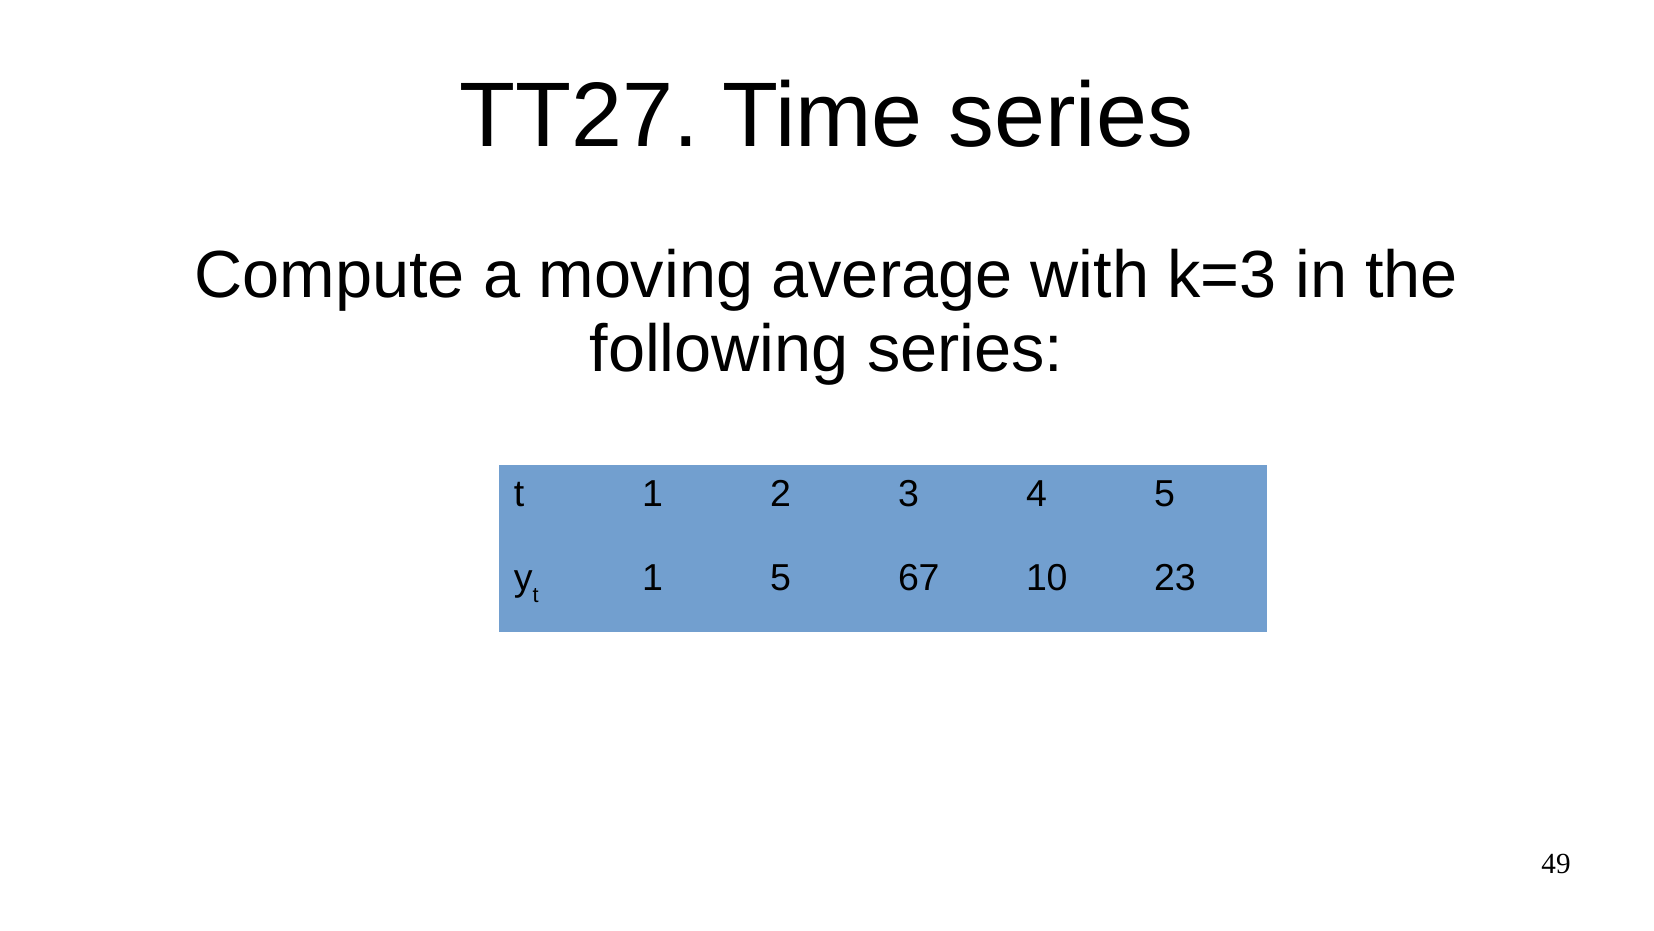

# TT27. Time series
Compute a moving average with k=3 in the following series:
| t | 1 | 2 | 3 | 4 | 5 |
| --- | --- | --- | --- | --- | --- |
| yt | 1 | 5 | 67 | 10 | 23 |
49